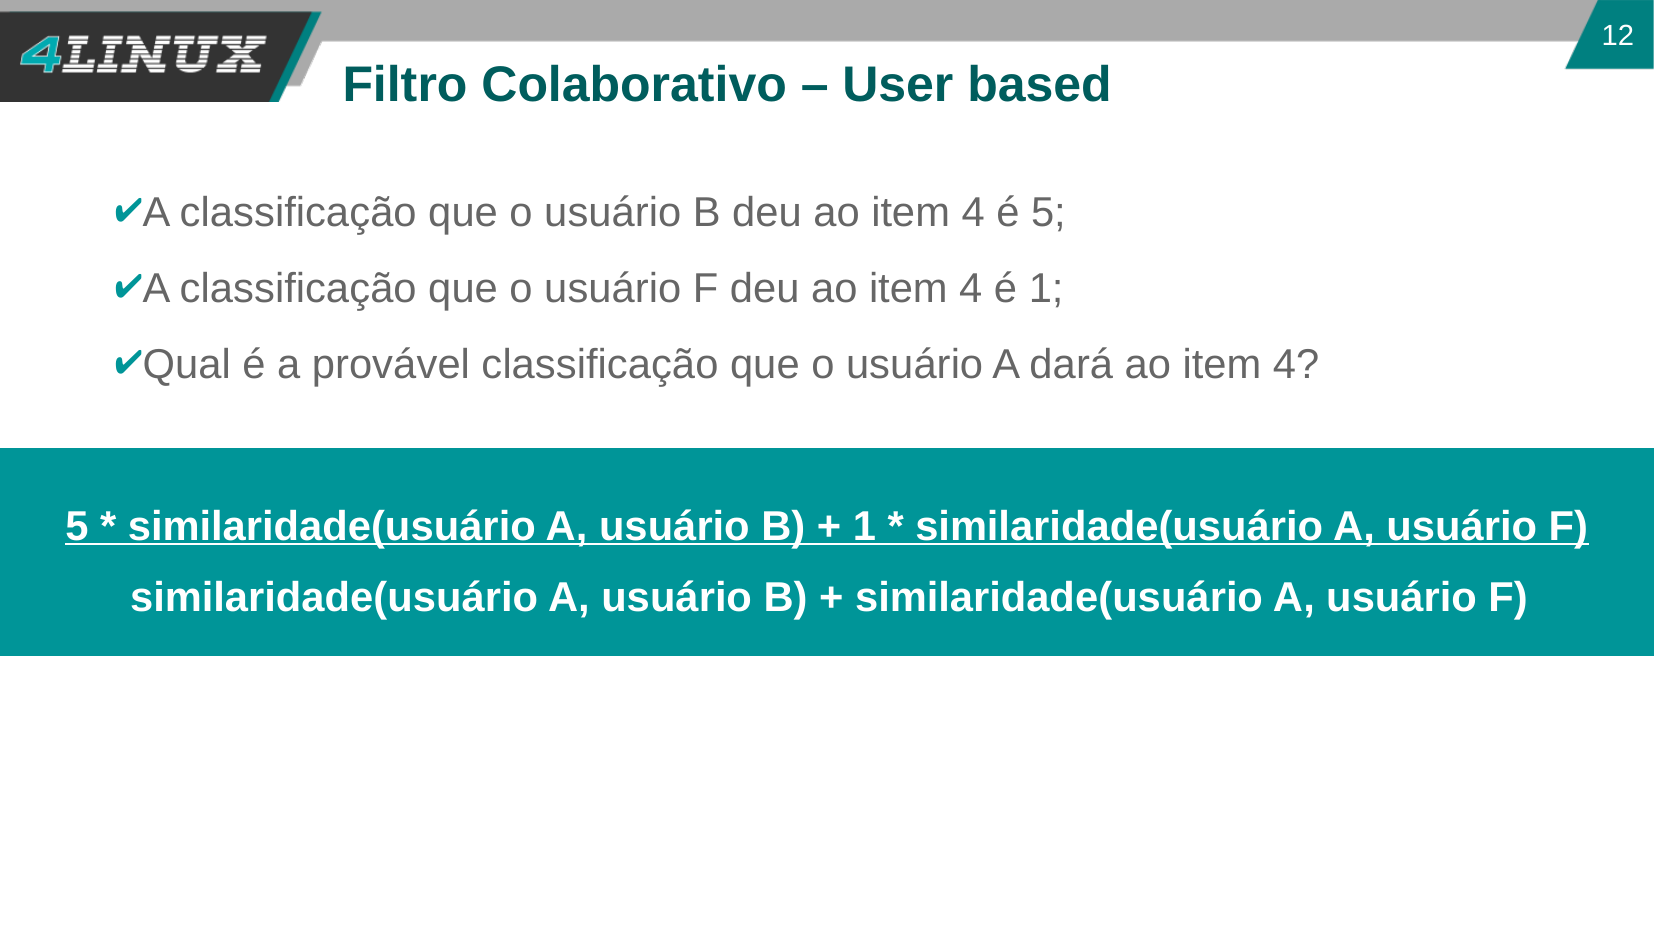

Filtro Colaborativo – User based
# A classificação que o usuário B deu ao item 4 é 5;
A classificação que o usuário F deu ao item 4 é 1;
Qual é a provável classificação que o usuário A dará ao item 4?
5 * similaridade(usuário A, usuário B) + 1 * similaridade(usuário A, usuário F)
similaridade(usuário A, usuário B) + similaridade(usuário A, usuário F)